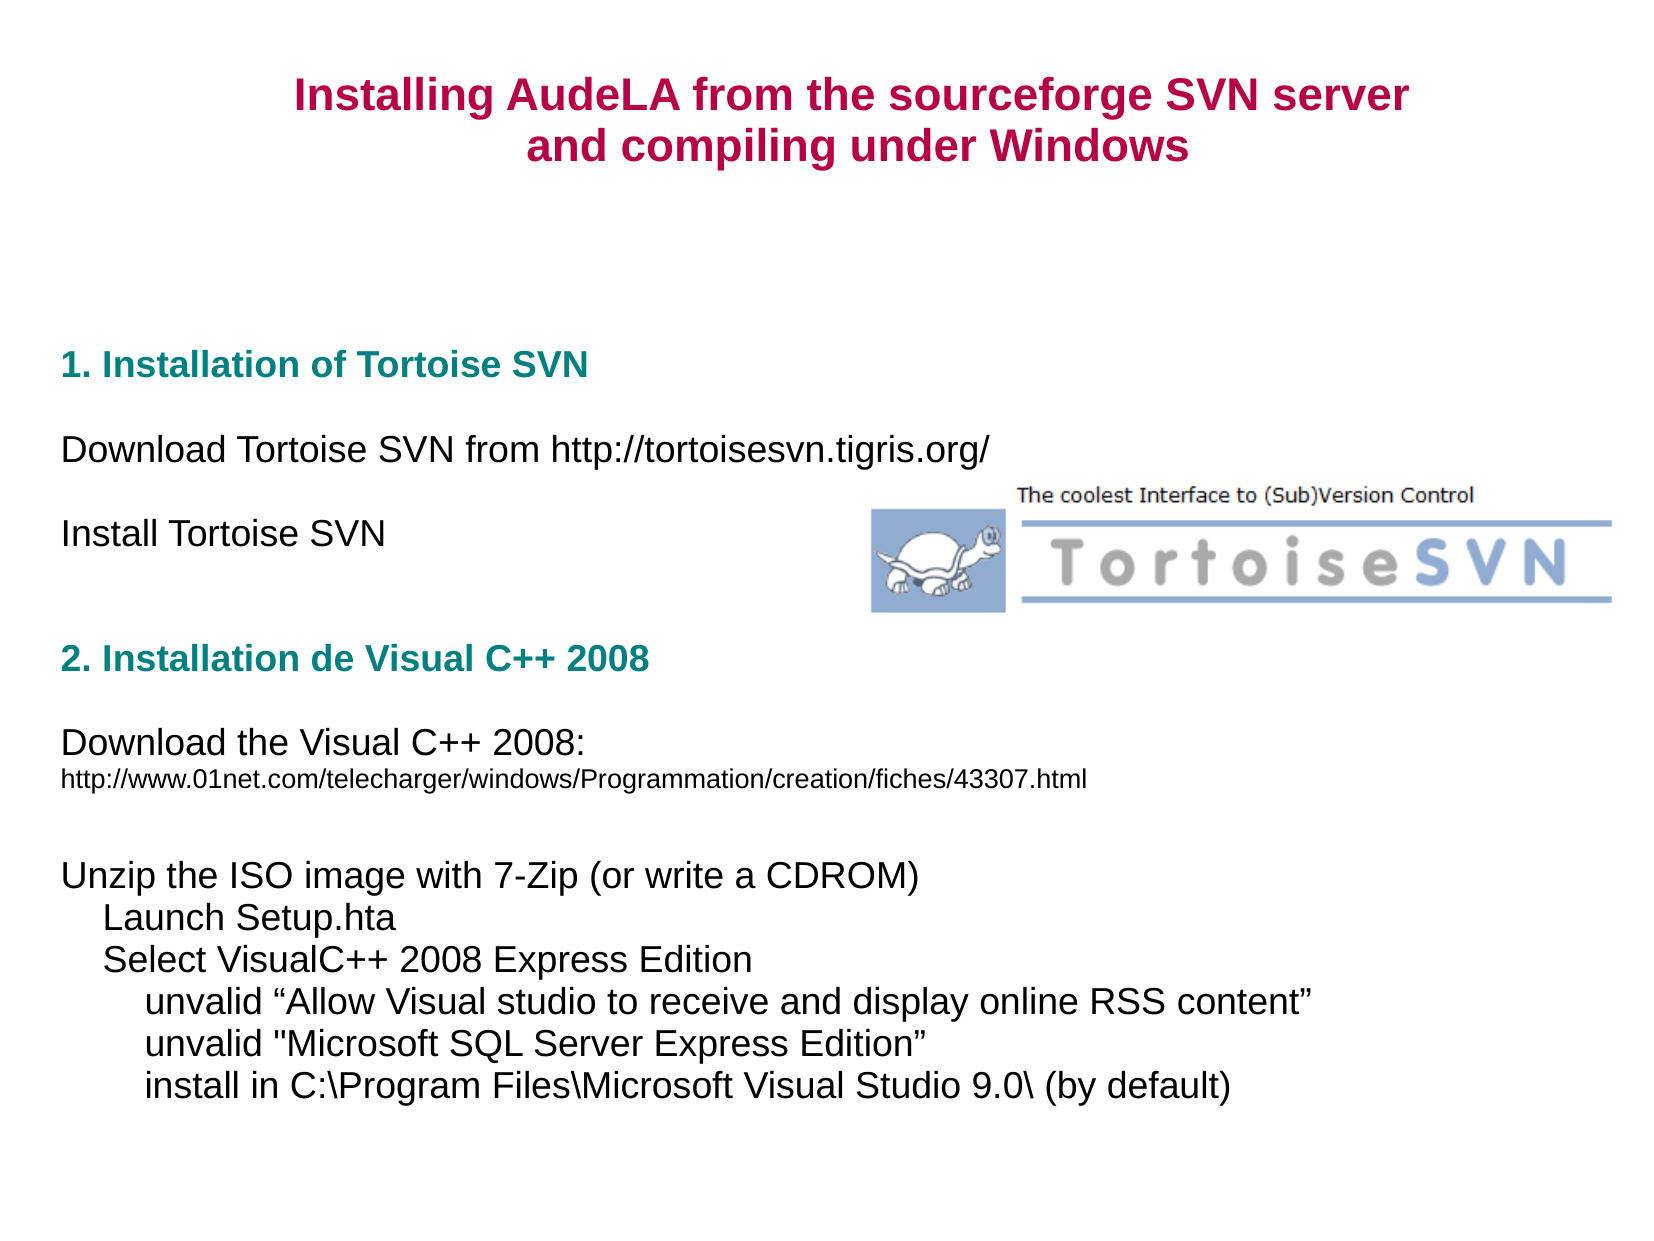

Installing AudeLA from the sourceforge SVN server
and compiling under Windows
1. Installation of Tortoise SVN
Download Tortoise SVN from http://tortoisesvn.tigris.org/
Install Tortoise SVN
2. Installation de Visual C++ 2008
Download the Visual C++ 2008:
http://www.01net.com/telecharger/windows/Programmation/creation/fiches/43307.html
Unzip the ISO image with 7-Zip (or write a CDROM)
 Launch Setup.hta
 Select VisualC++ 2008 Express Edition
 unvalid “Allow Visual studio to receive and display online RSS content”
 unvalid "Microsoft SQL Server Express Edition”
 install in C:\Program Files\Microsoft Visual Studio 9.0\ (by default)